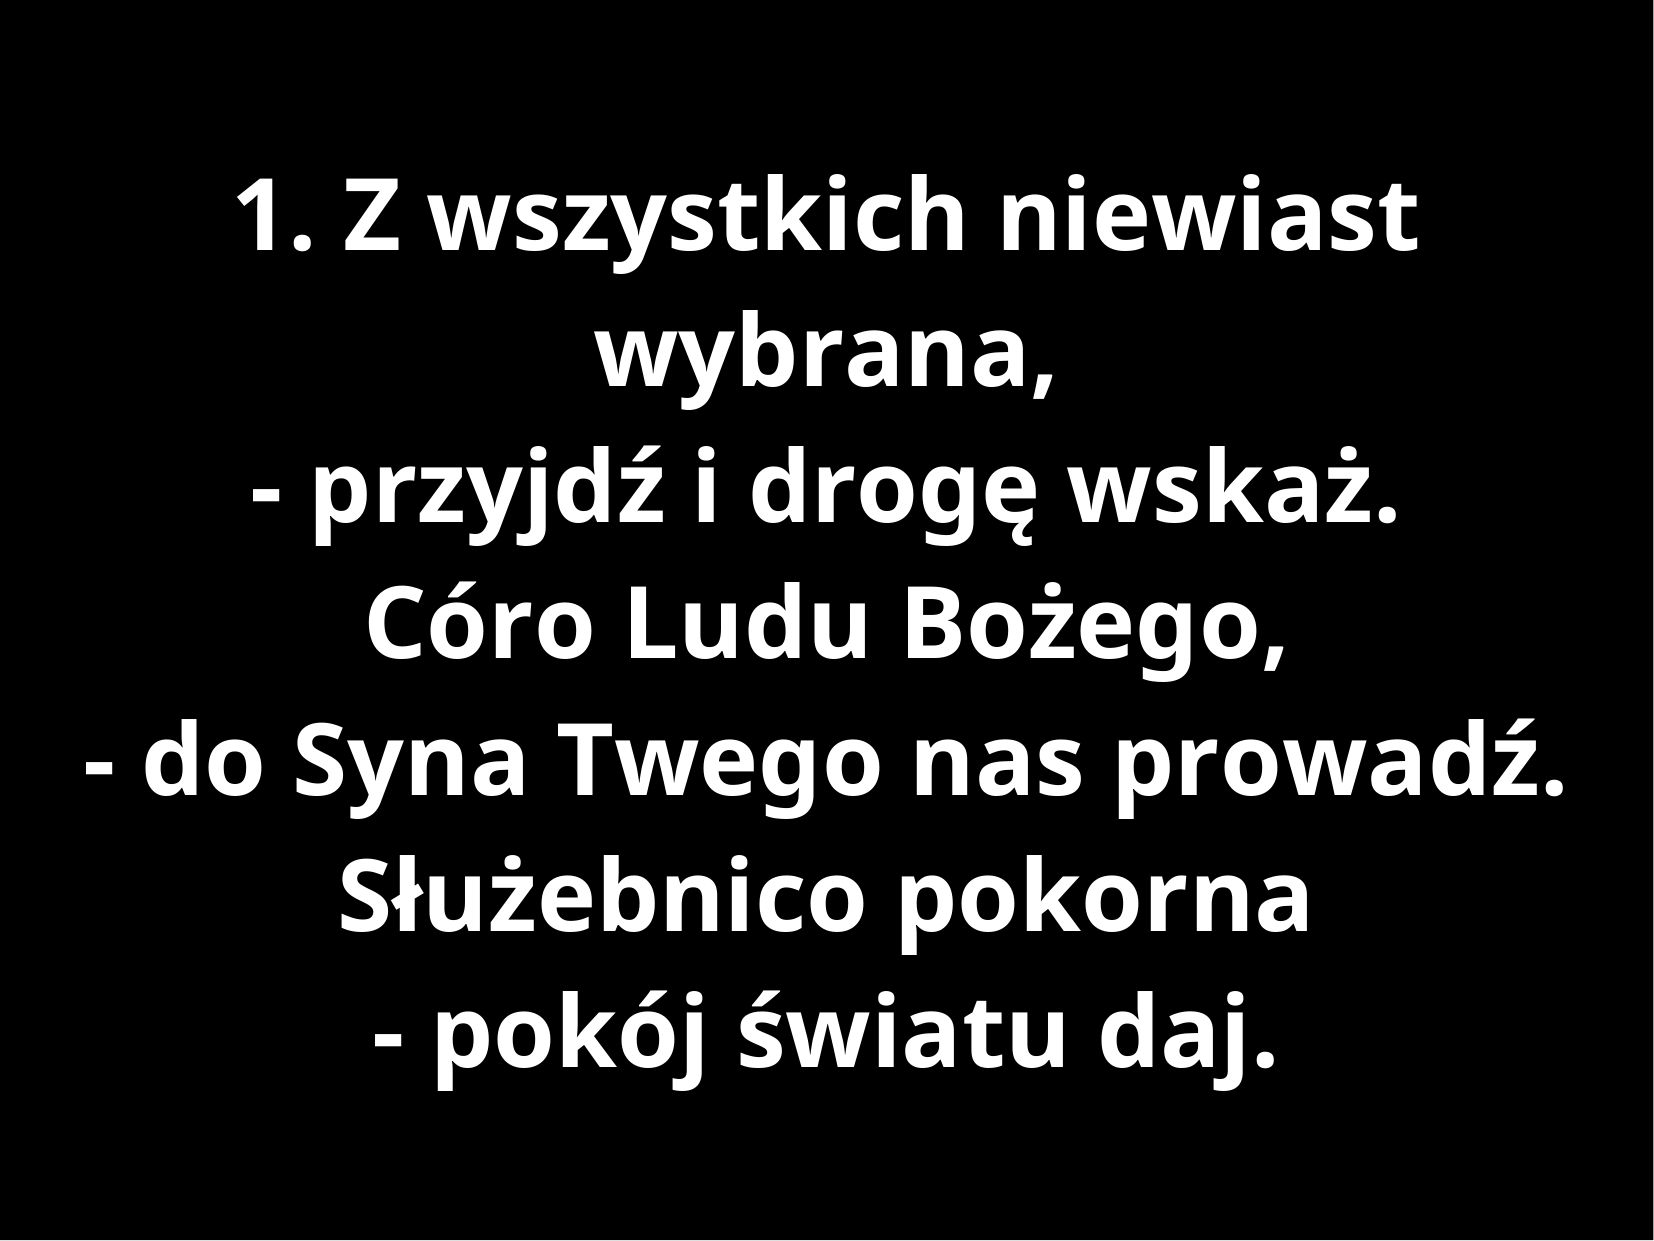

# 1. Z wszystkich niewiast wybrana, - przyjdź i drogę wskaż. Córo Ludu Bożego, - do Syna Twego nas prowadź. Służebnico pokorna - pokój światu daj.